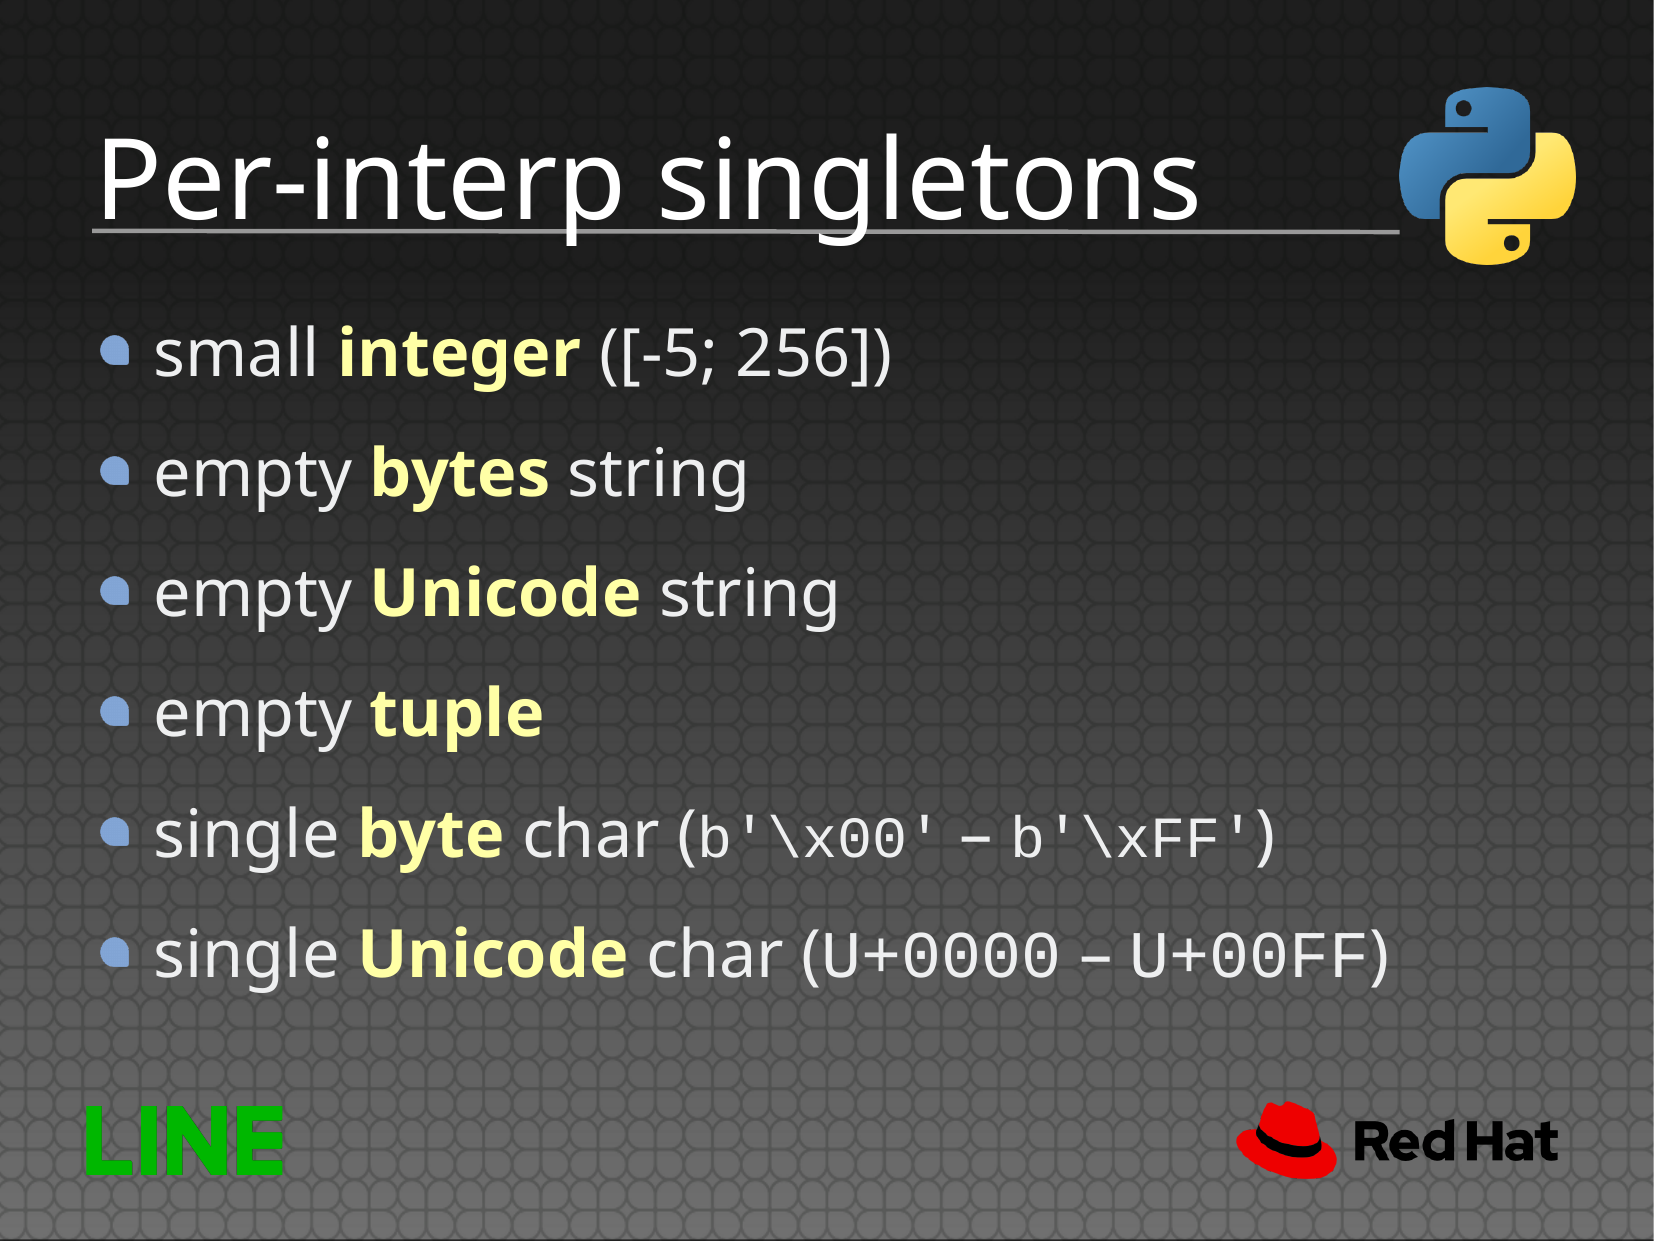

Per-interp singletons
# small integer ([-5; 256])
empty bytes string
empty Unicode string
empty tuple
single byte char (b'\x00' – b'\xFF')
single Unicode char (U+0000 – U+00FF)